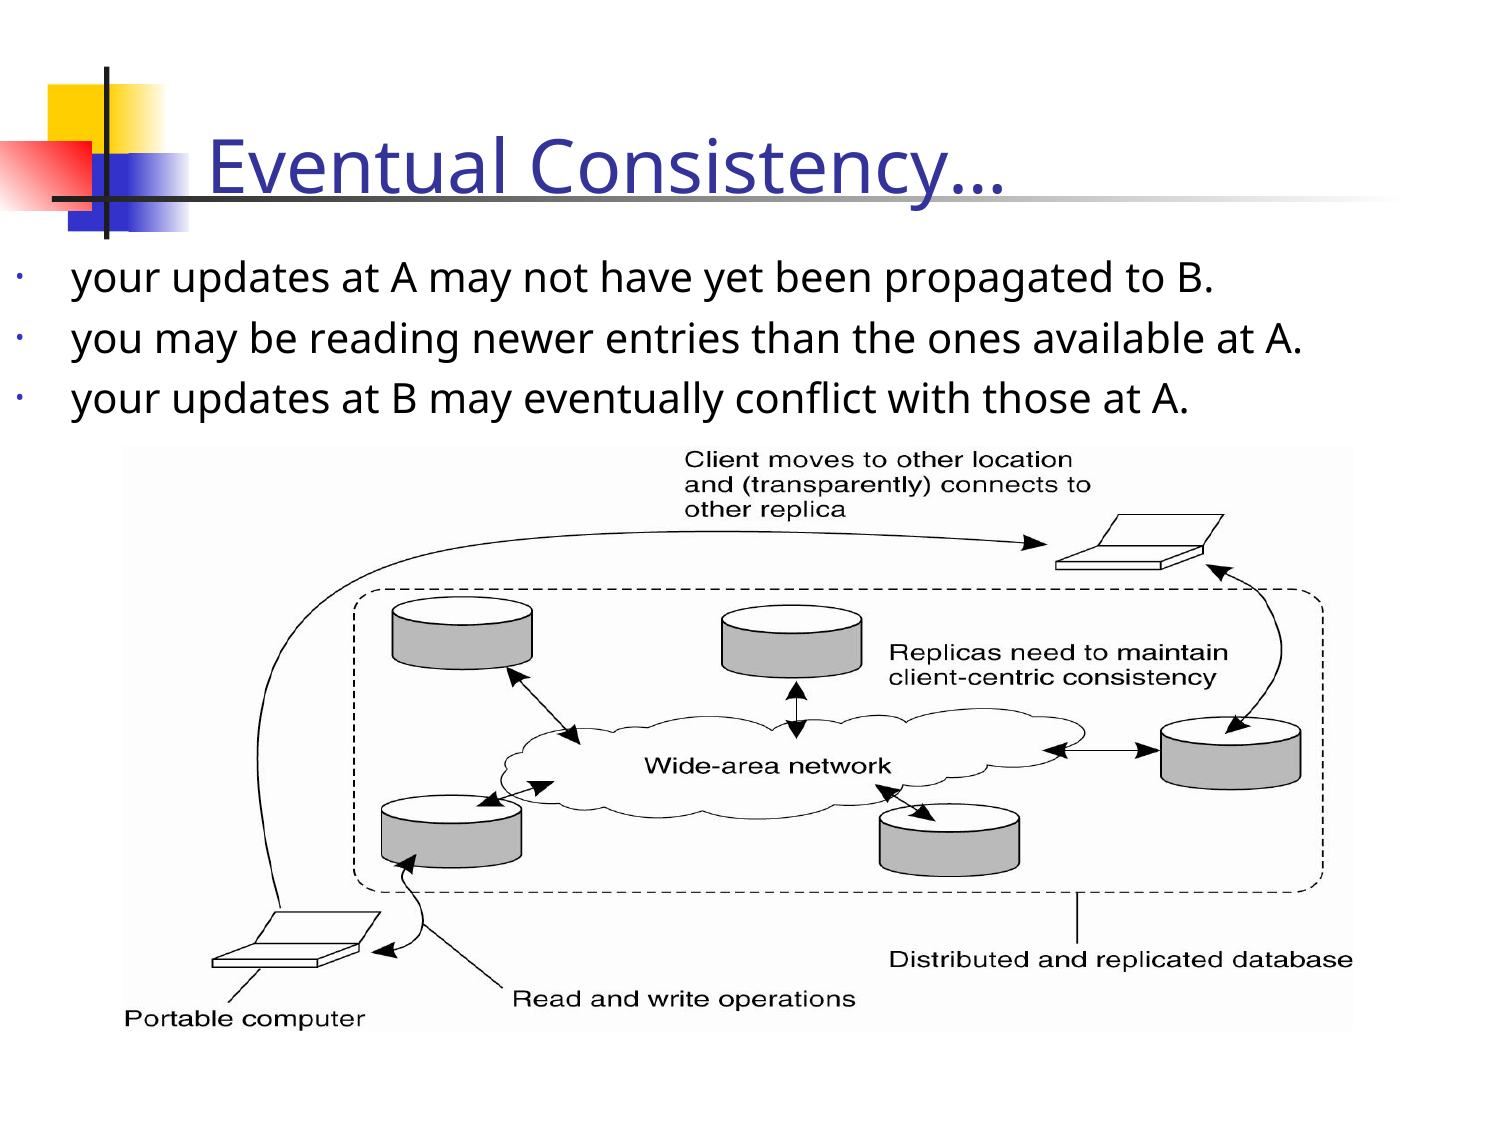

Eventual Consistency…
your updates at A may not have yet been propagated to B.
you may be reading newer entries than the ones available at A.
your updates at B may eventually conﬂict with those at A.